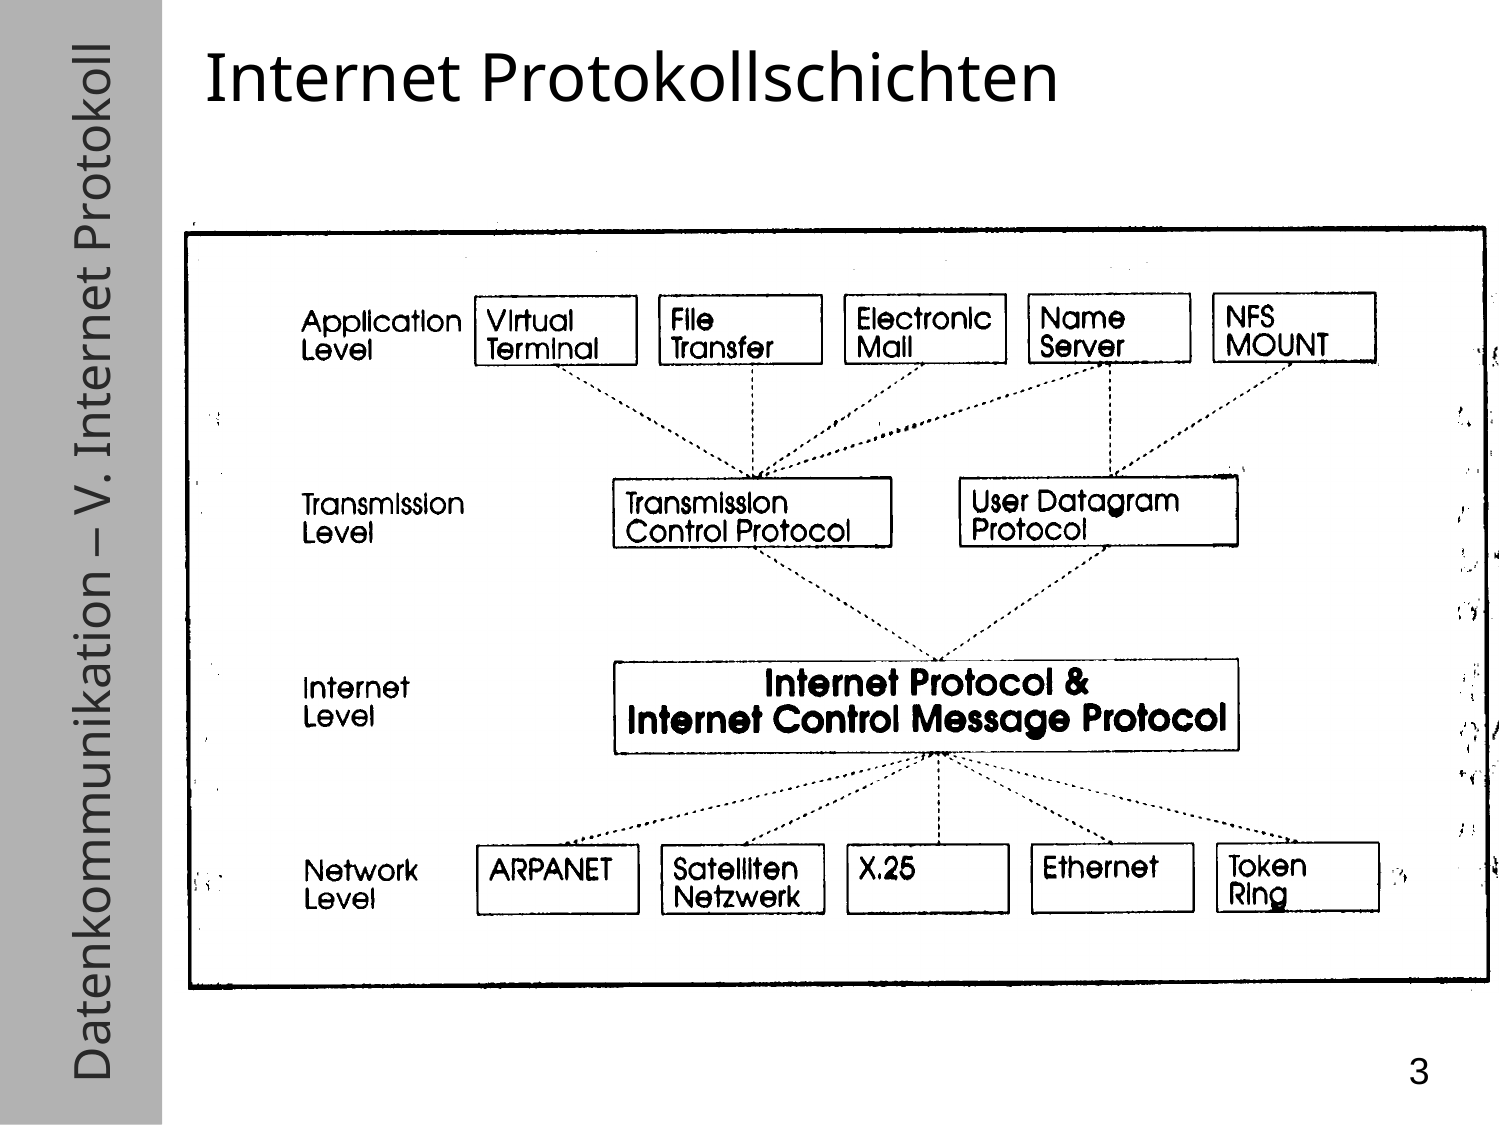

Internet Protokollschichten
Datenkommunikation – V. Internet Protokoll